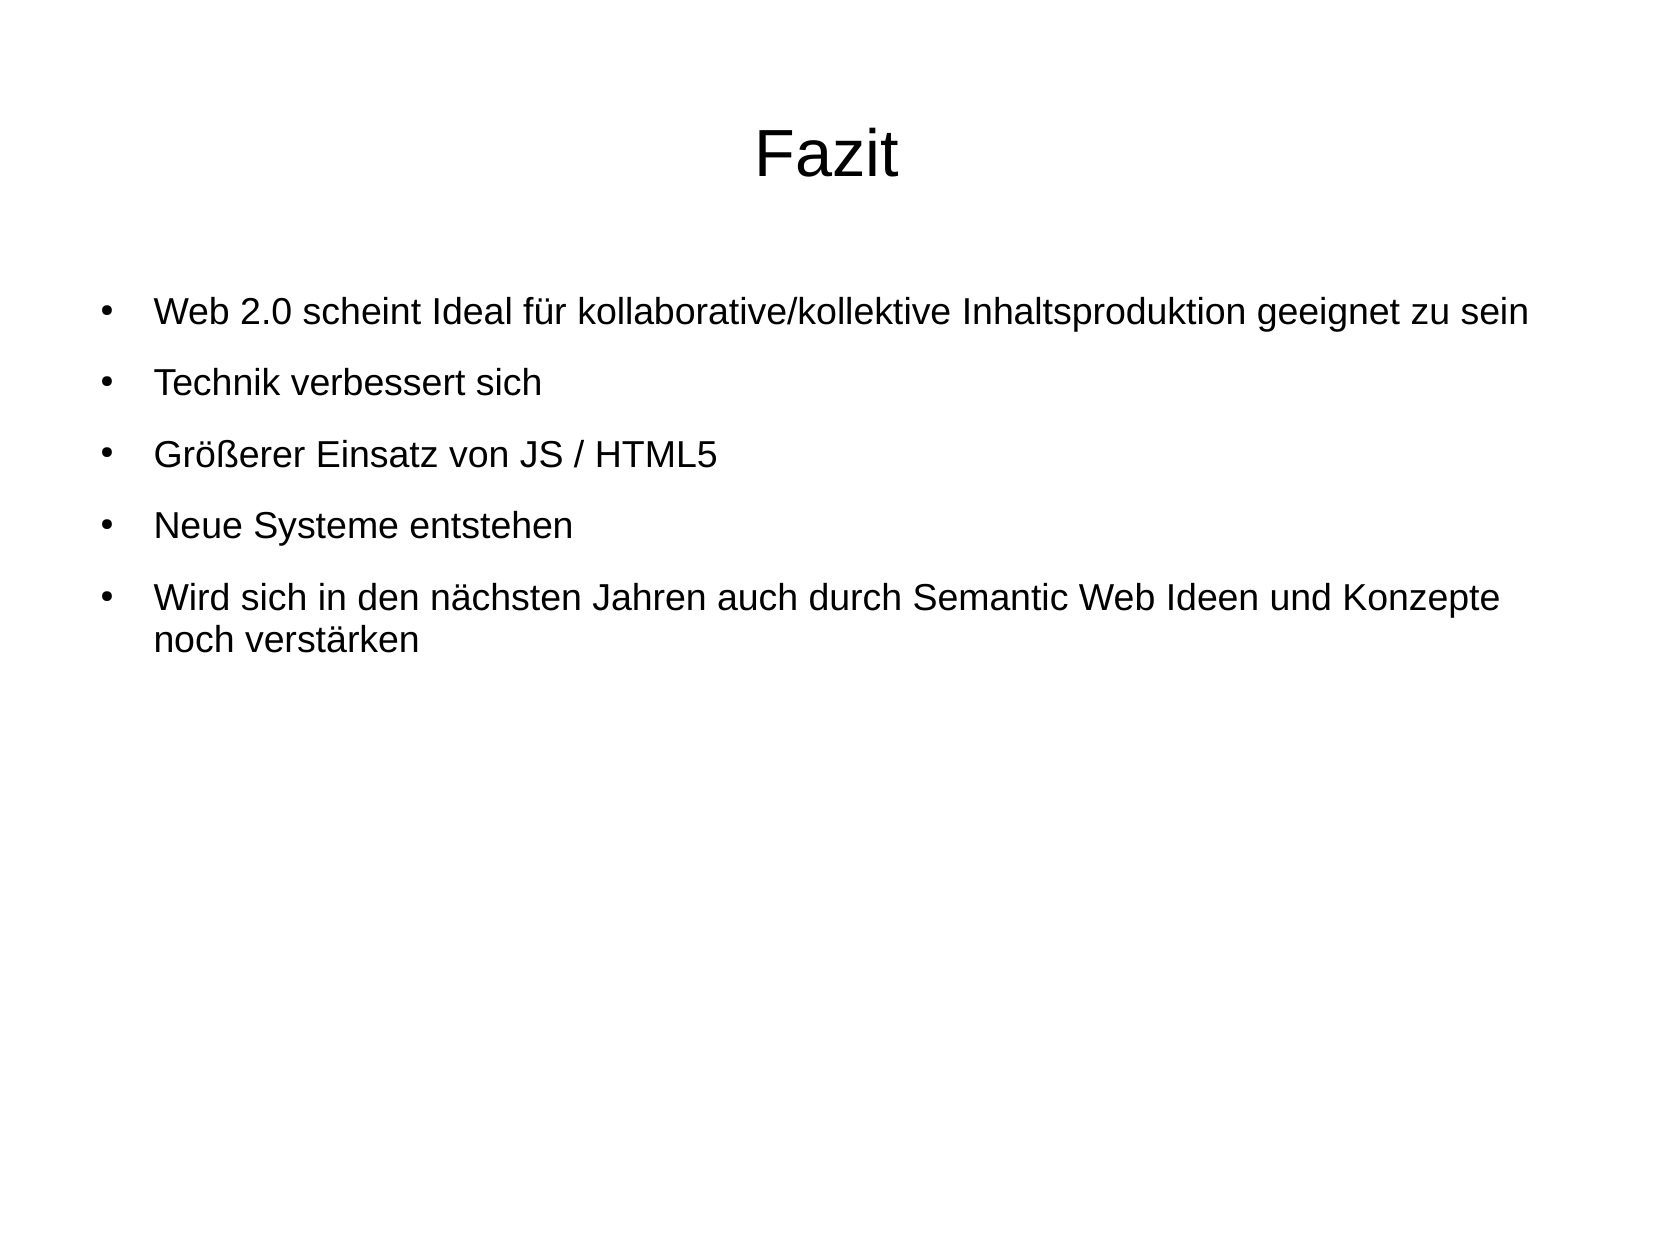

# Fazit
Web 2.0 scheint Ideal für kollaborative/kollektive Inhaltsproduktion geeignet zu sein
Technik verbessert sich
Größerer Einsatz von JS / HTML5
Neue Systeme entstehen
Wird sich in den nächsten Jahren auch durch Semantic Web Ideen und Konzepte noch verstärken